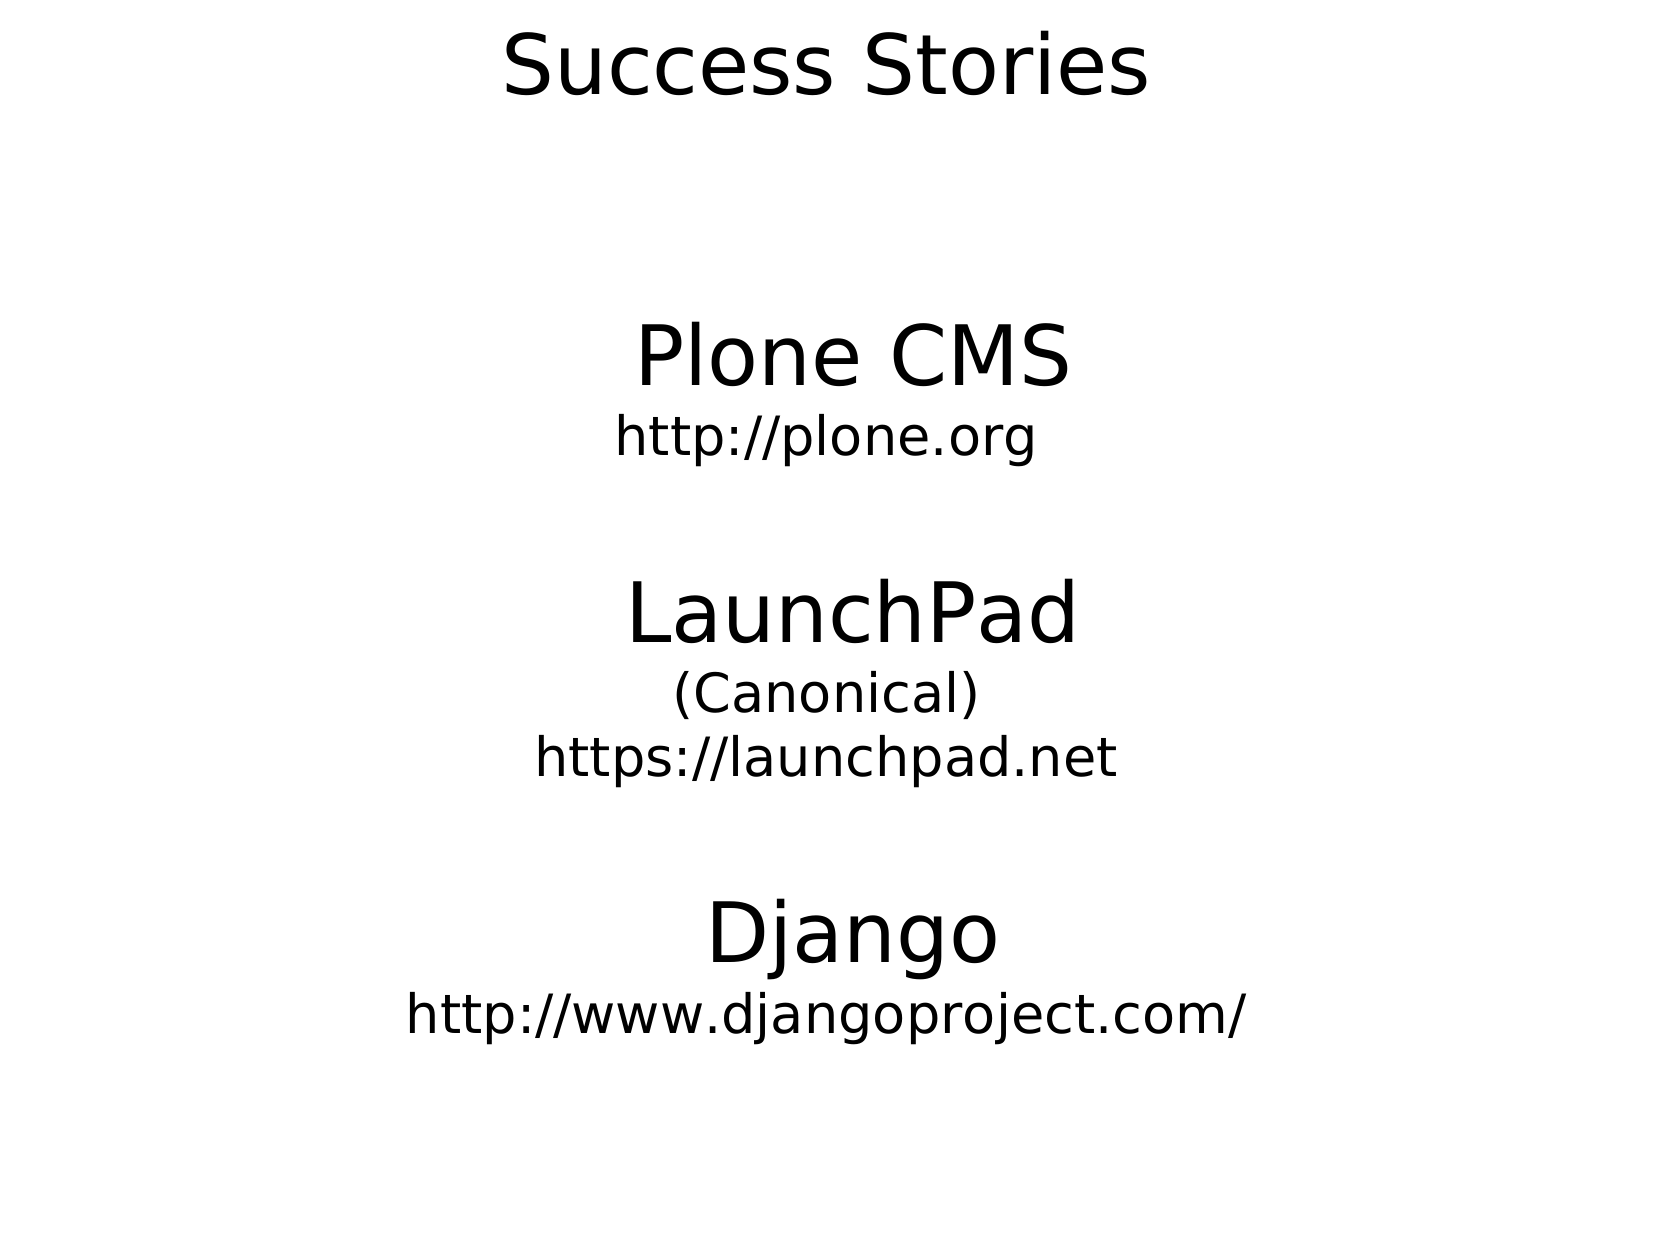

Success Stories
 Plone CMS
http://plone.org
 LaunchPad
(Canonical)
https://launchpad.net
 Django
http://www.djangoproject.com/